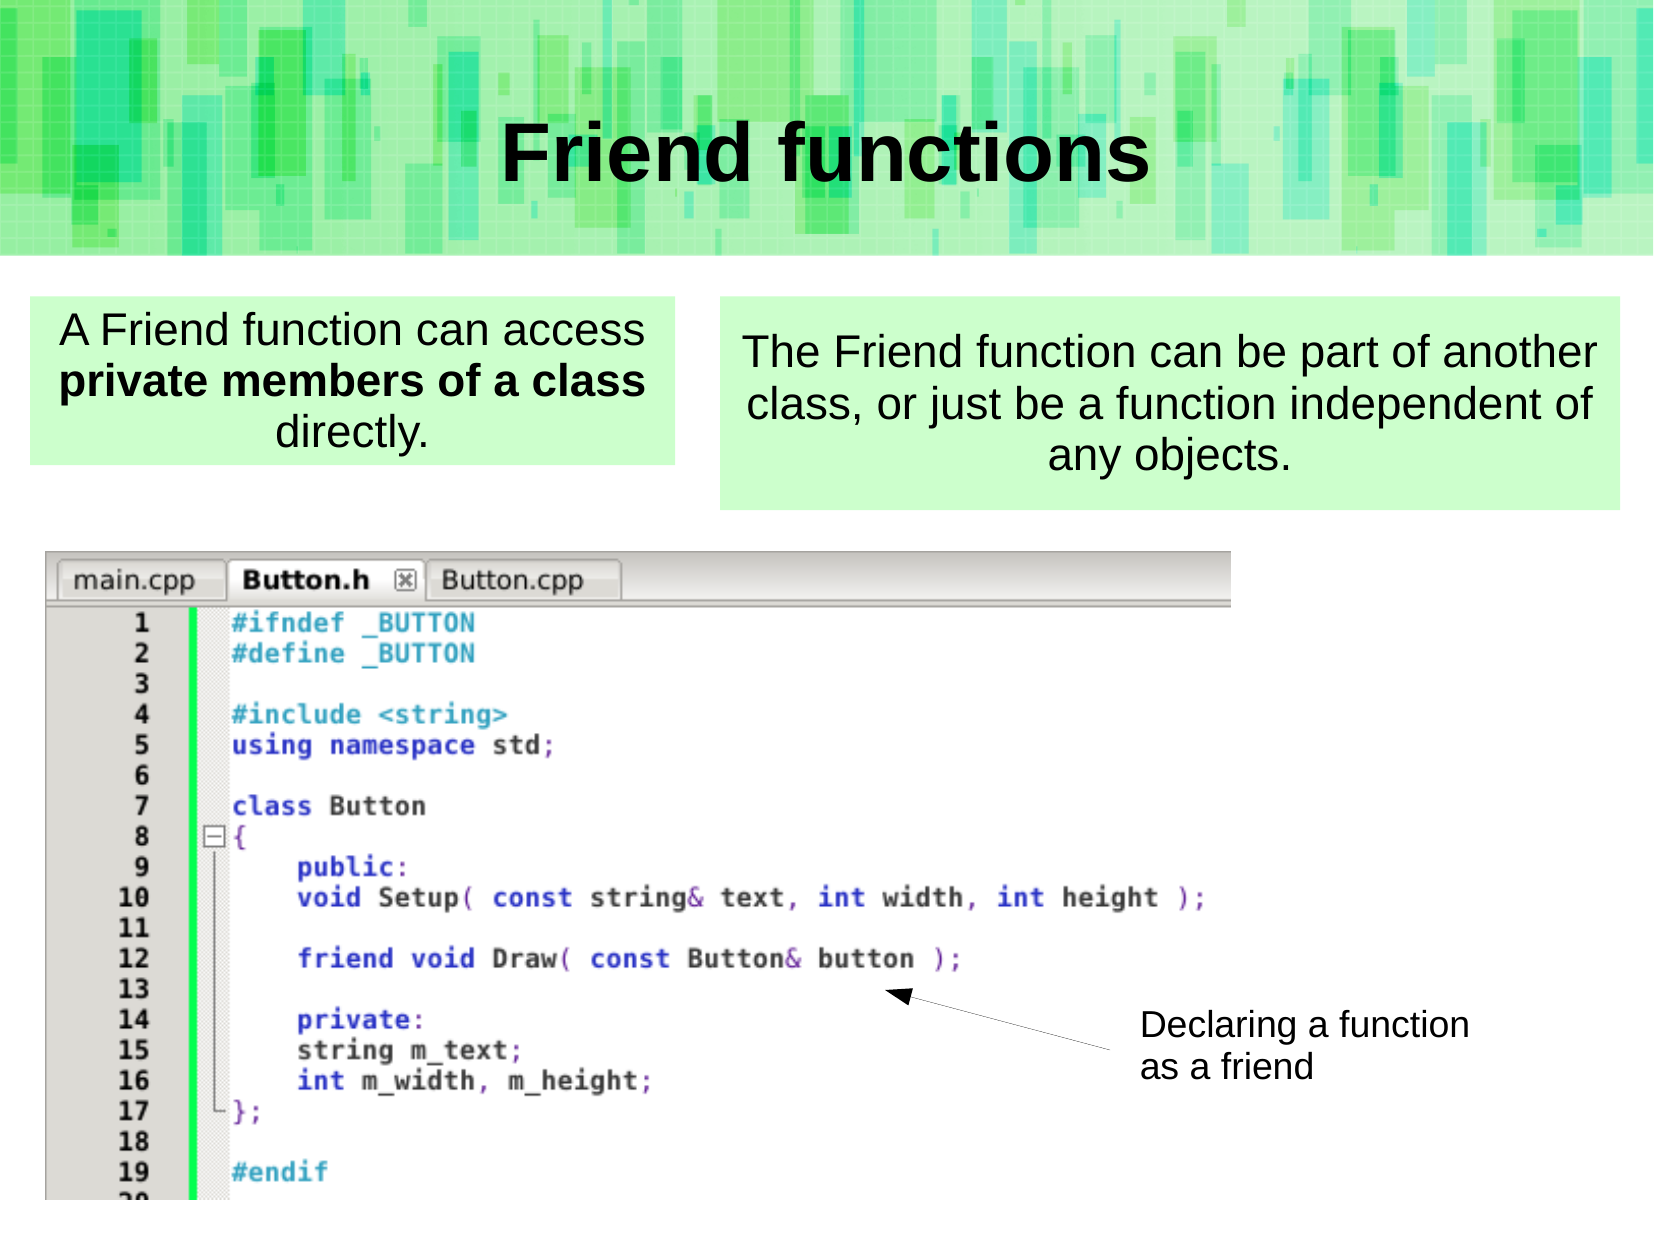

# Friend functions
A Friend function can access private members of a class directly.
The Friend function can be part of another class, or just be a function independent of any objects.
Declaring a function
as a friend